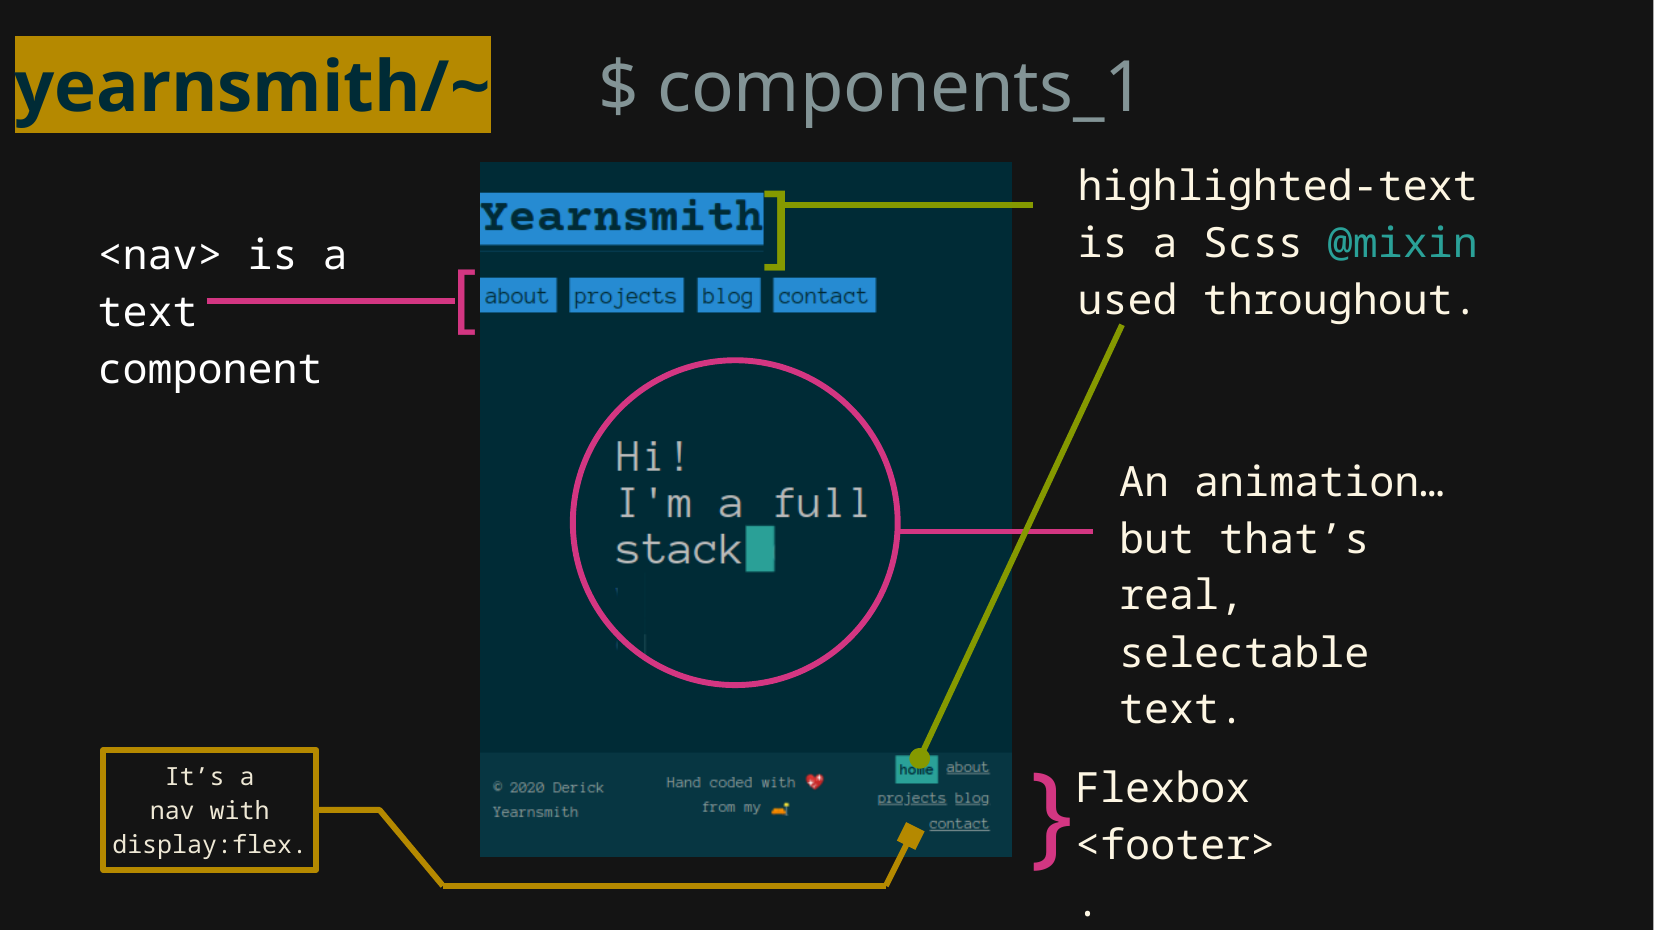

$ components_1
Yearnsmith/~
highlighted-text is a Scss @mixin used throughout.
]
<nav> is a text component
[
An animation… but that’s real, selectable text.
}
Flexbox <footer>.